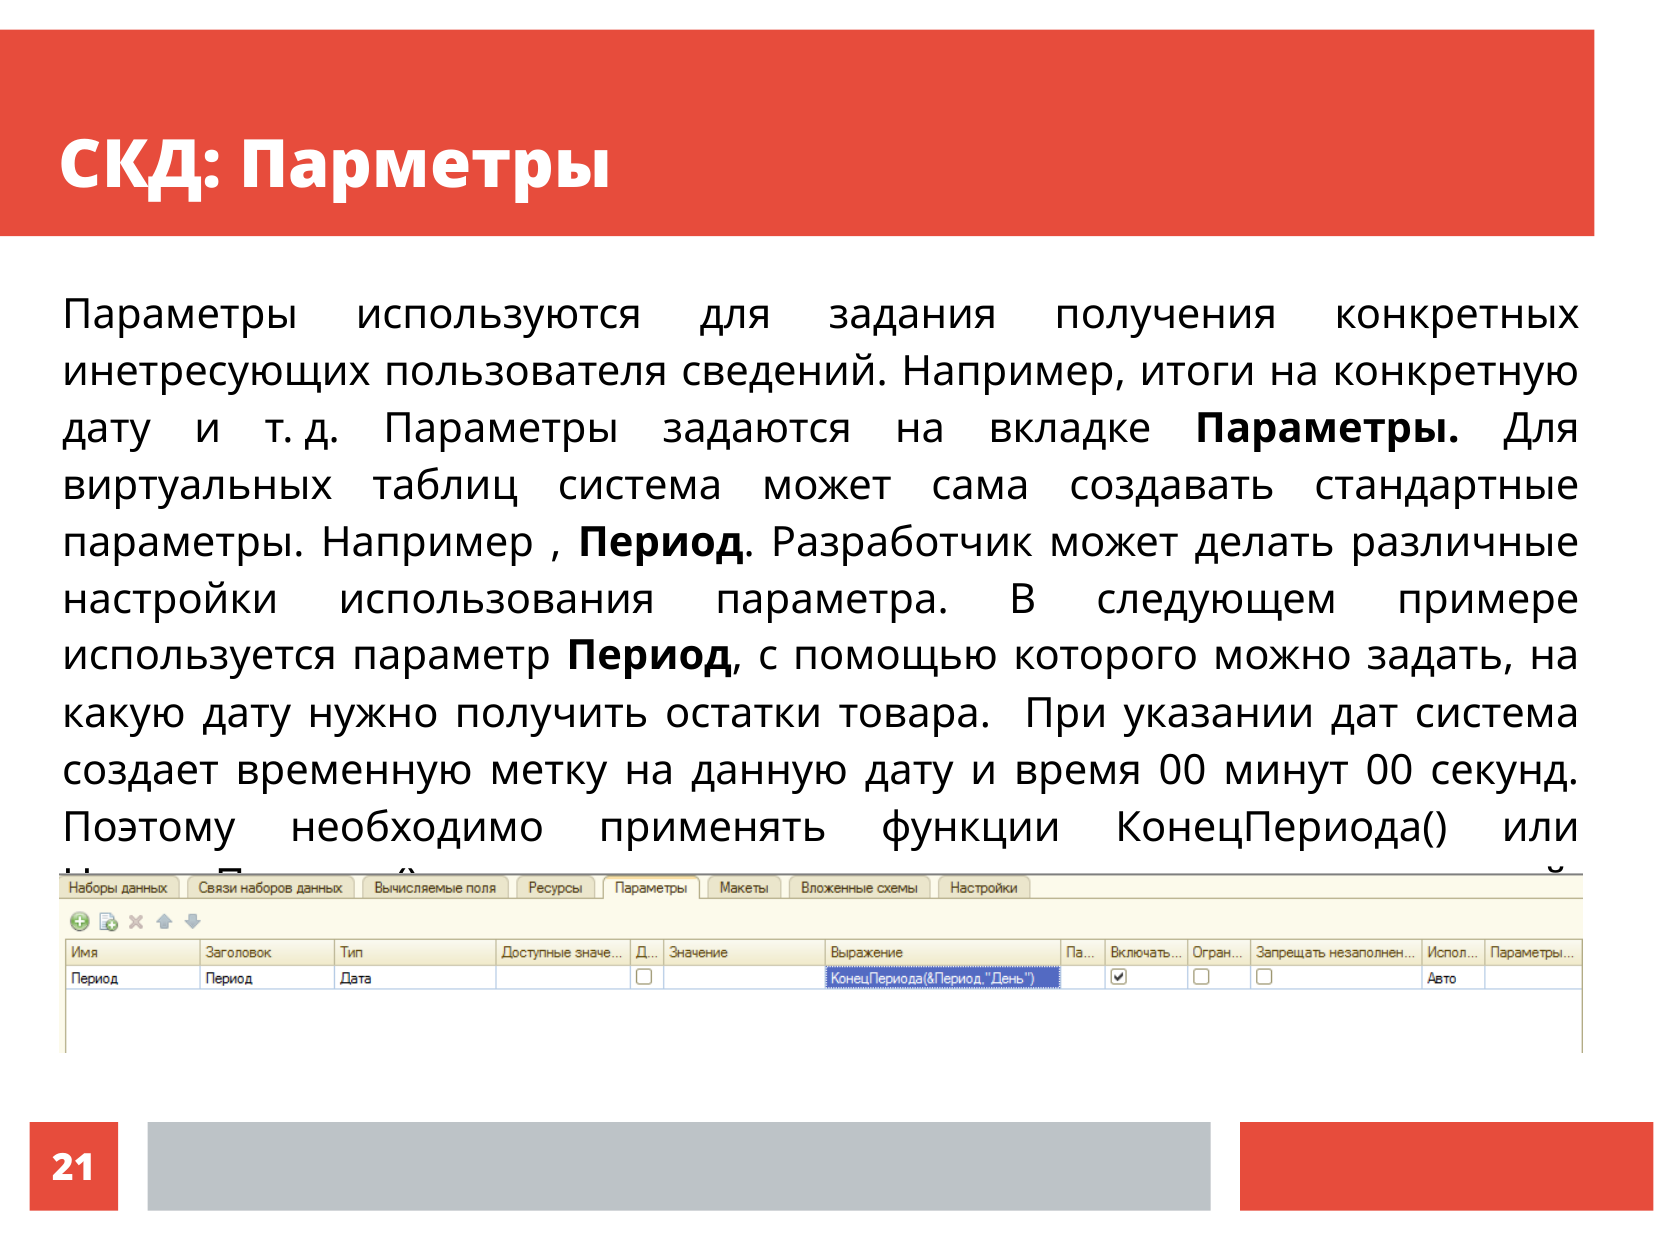

# СКД: Парметры
Параметры используются для задания получения конкретных инетресующих пользователя сведений. Например, итоги на конкретную дату и т. д. Параметры задаются на вкладке Параметры. Для виртуальных таблиц система может сама создавать стандартные параметры. Например , Период. Разработчик может делать различные настройки использования параметра. В следующем примере используется параметр Период, с помощью которого можно задать, на какую дату нужно получить остатки товара. При указании дат система создает временную метку на данную дату и время 00 минут 00 секунд. Поэтому необходимо применять функции КонецПериода() или НачалоПериода() для получения корректных сведений. Как это сделать приводится в следующем примере.
21